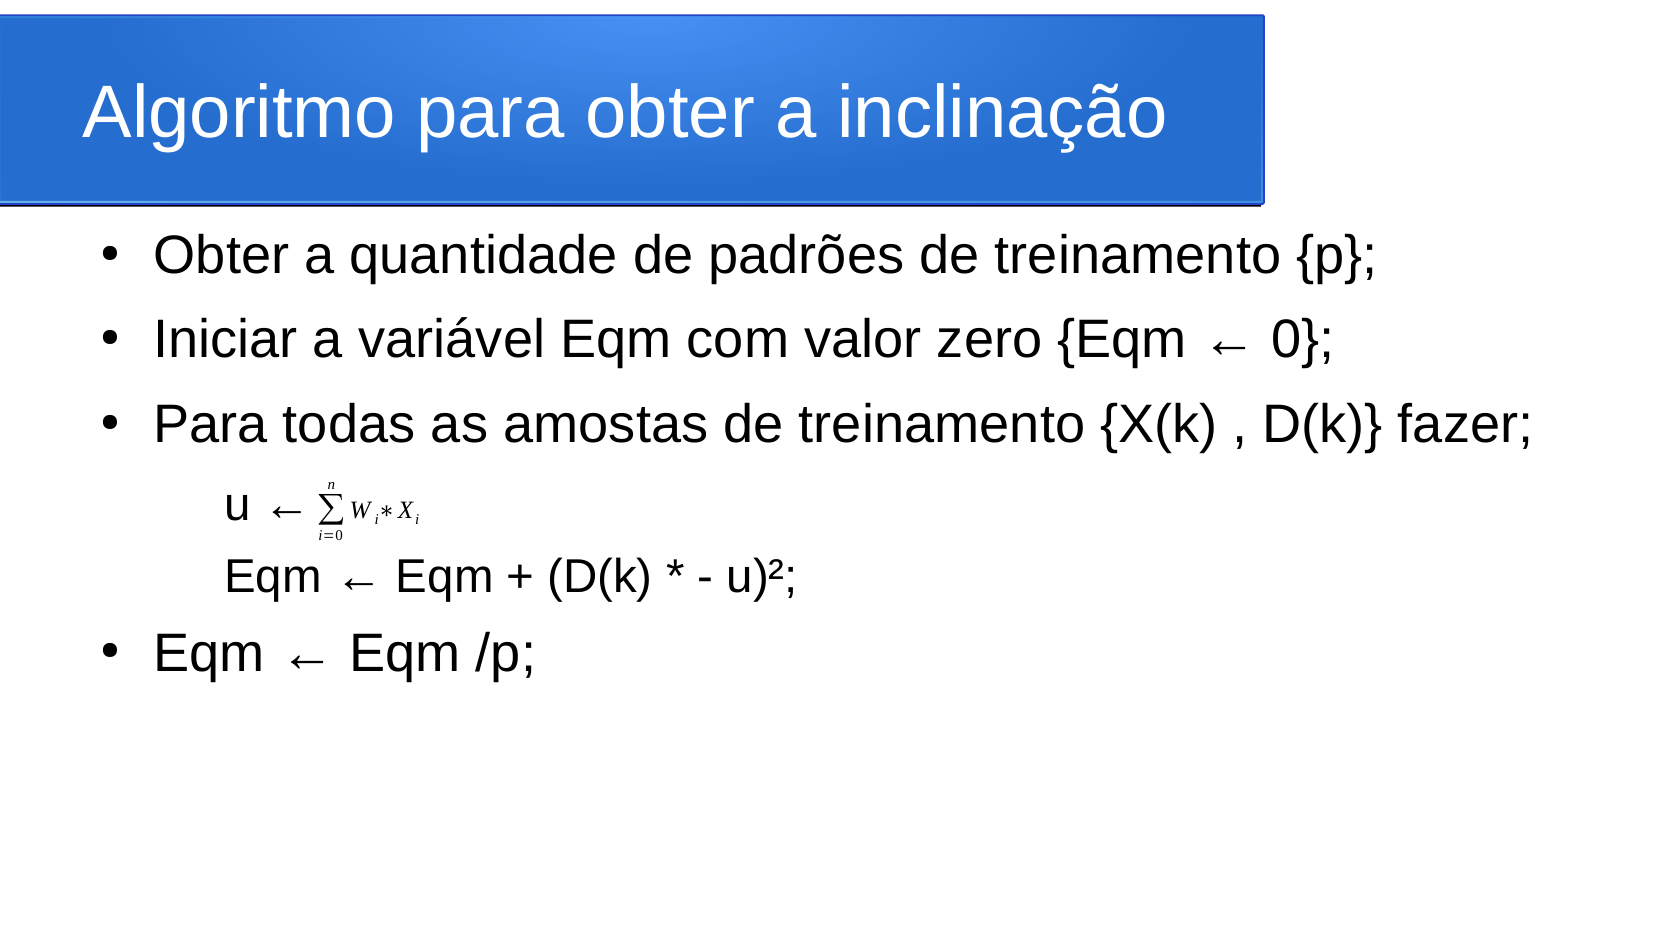

# Algoritmo para obter a inclinação
Obter a quantidade de padrões de treinamento {p};
Iniciar a variável Eqm com valor zero {Eqm ← 0};
Para todas as amostas de treinamento {X(k) , D(k)} fazer;
u ←
Eqm ← Eqm + (D(k) * - u)²;
Eqm ← Eqm /p;